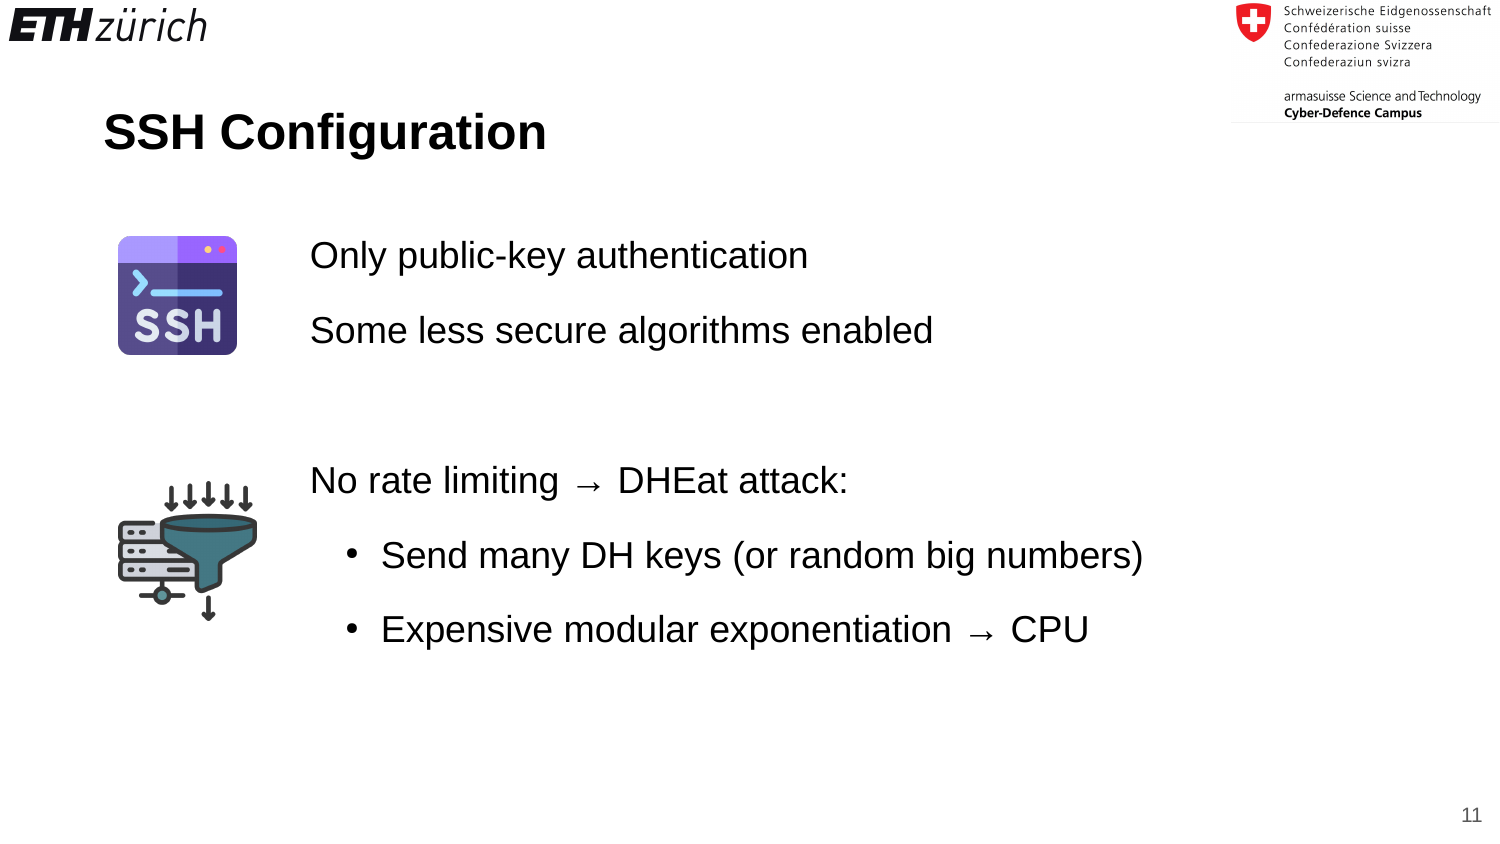

SSH Configuration
Only public-key authentication
Some less secure algorithms enabled
No rate limiting → DHEat attack:
Send many DH keys (or random big numbers)
Expensive modular exponentiation → CPU
11